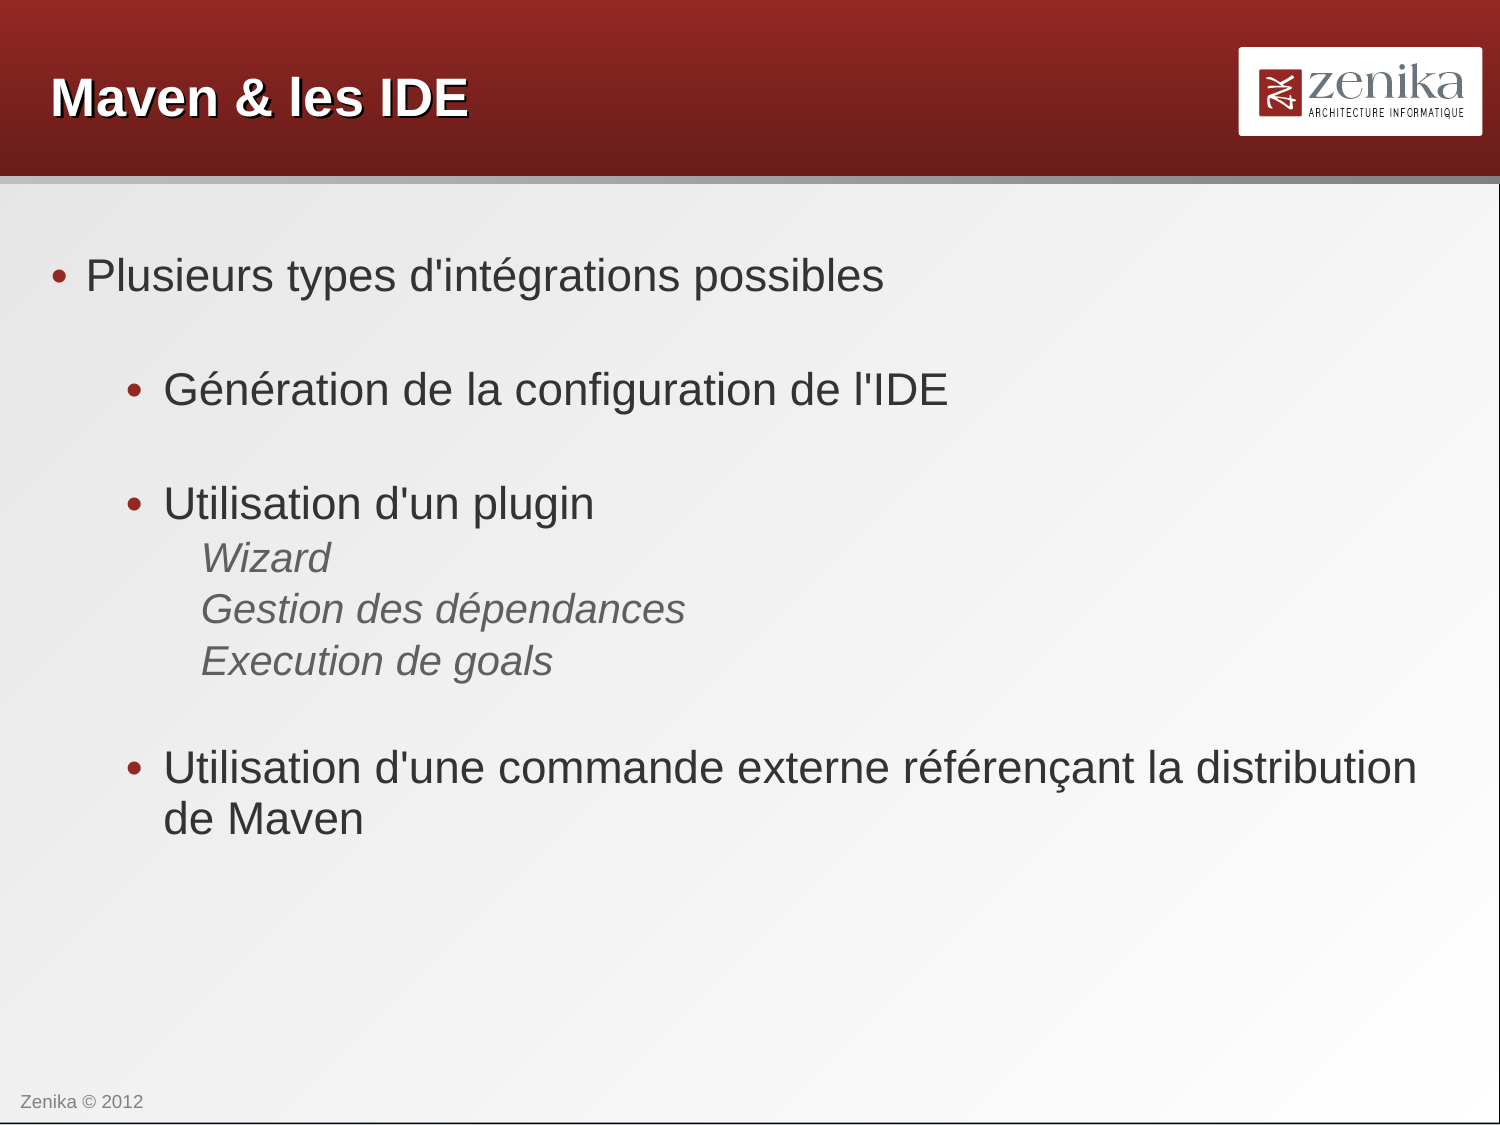

# Maven & les IDE
Plusieurs types d'intégrations possibles
Génération de la configuration de l'IDE
Utilisation d'un plugin
Wizard
Gestion des dépendances
Execution de goals
Utilisation d'une commande externe référençant la distribution de Maven